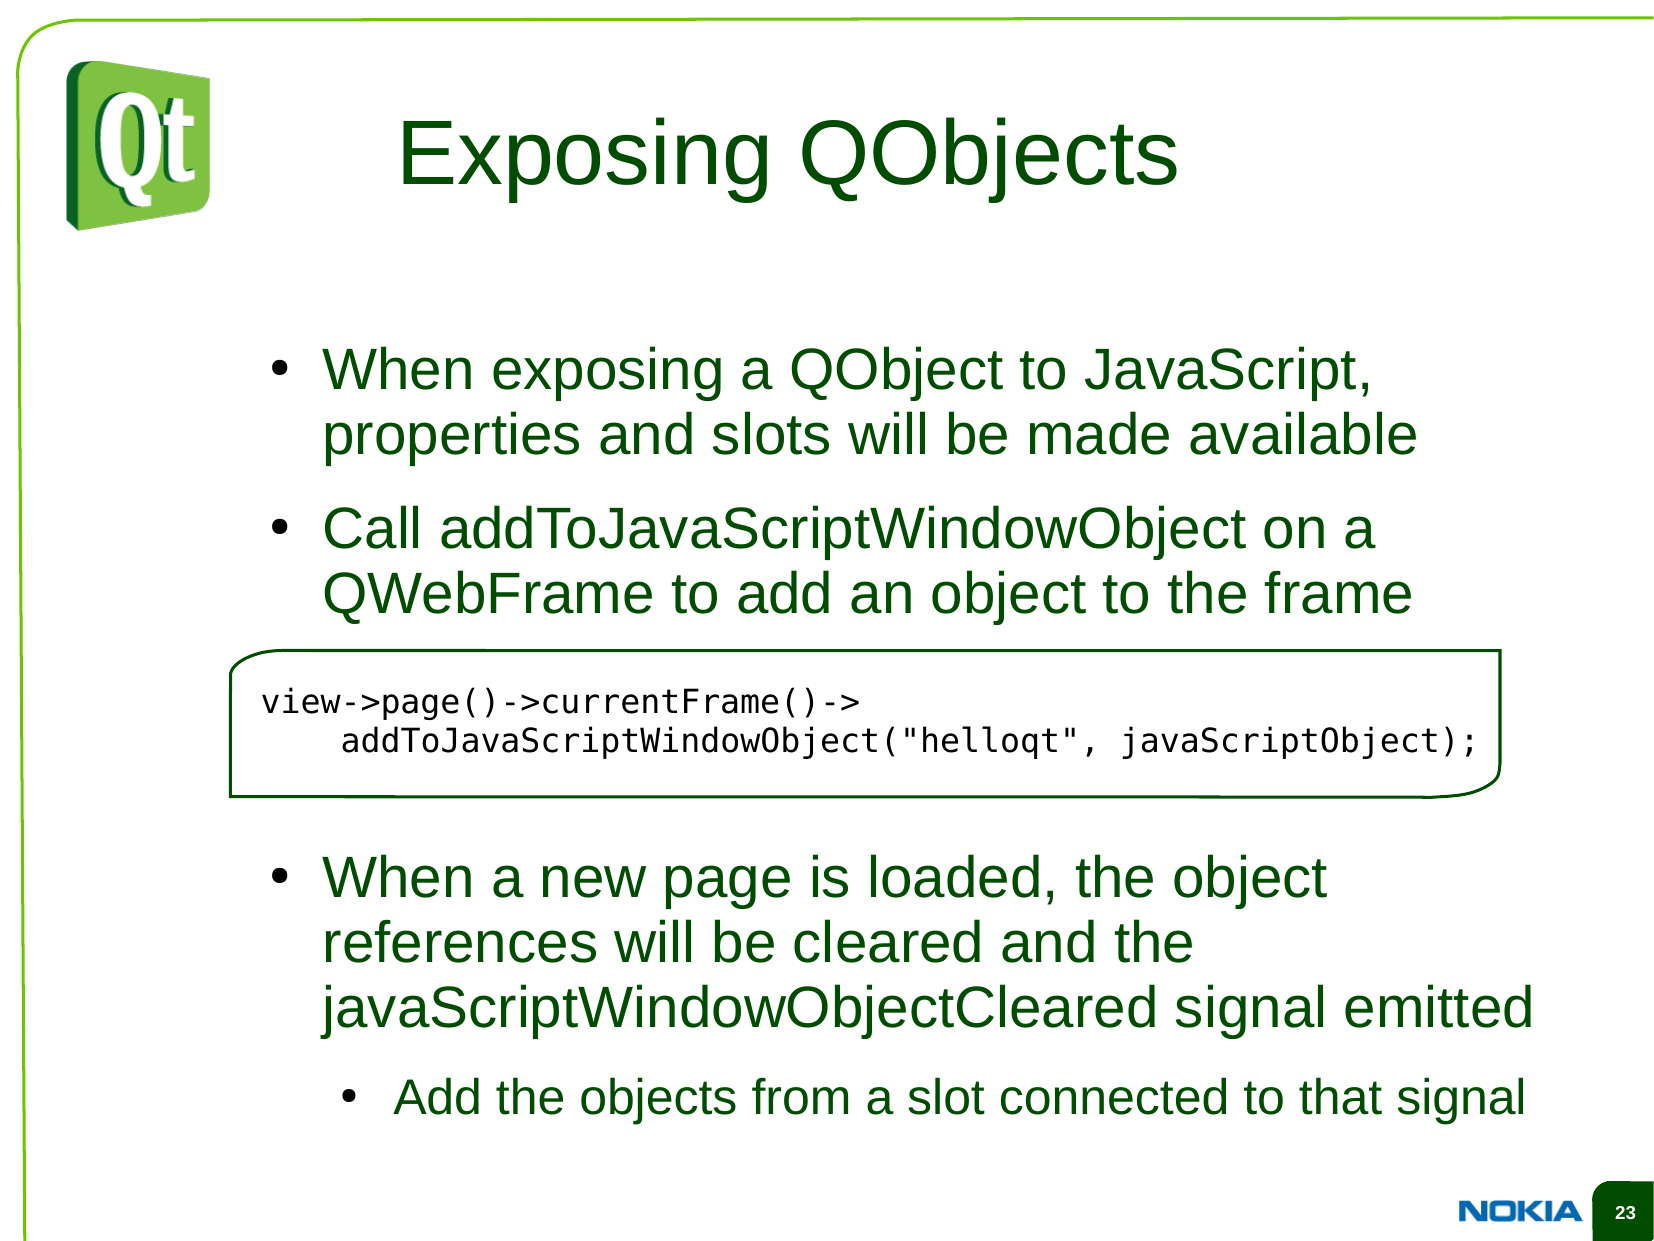

# Exposing QObjects
When exposing a QObject to JavaScript, properties and slots will be made available
Call addToJavaScriptWindowObject on a QWebFrame to add an object to the frame
When a new page is loaded, the object references will be cleared and the javaScriptWindowObjectCleared signal emitted
Add the objects from a slot connected to that signal
view->page()->currentFrame()->
 addToJavaScriptWindowObject("helloqt", javaScriptObject);